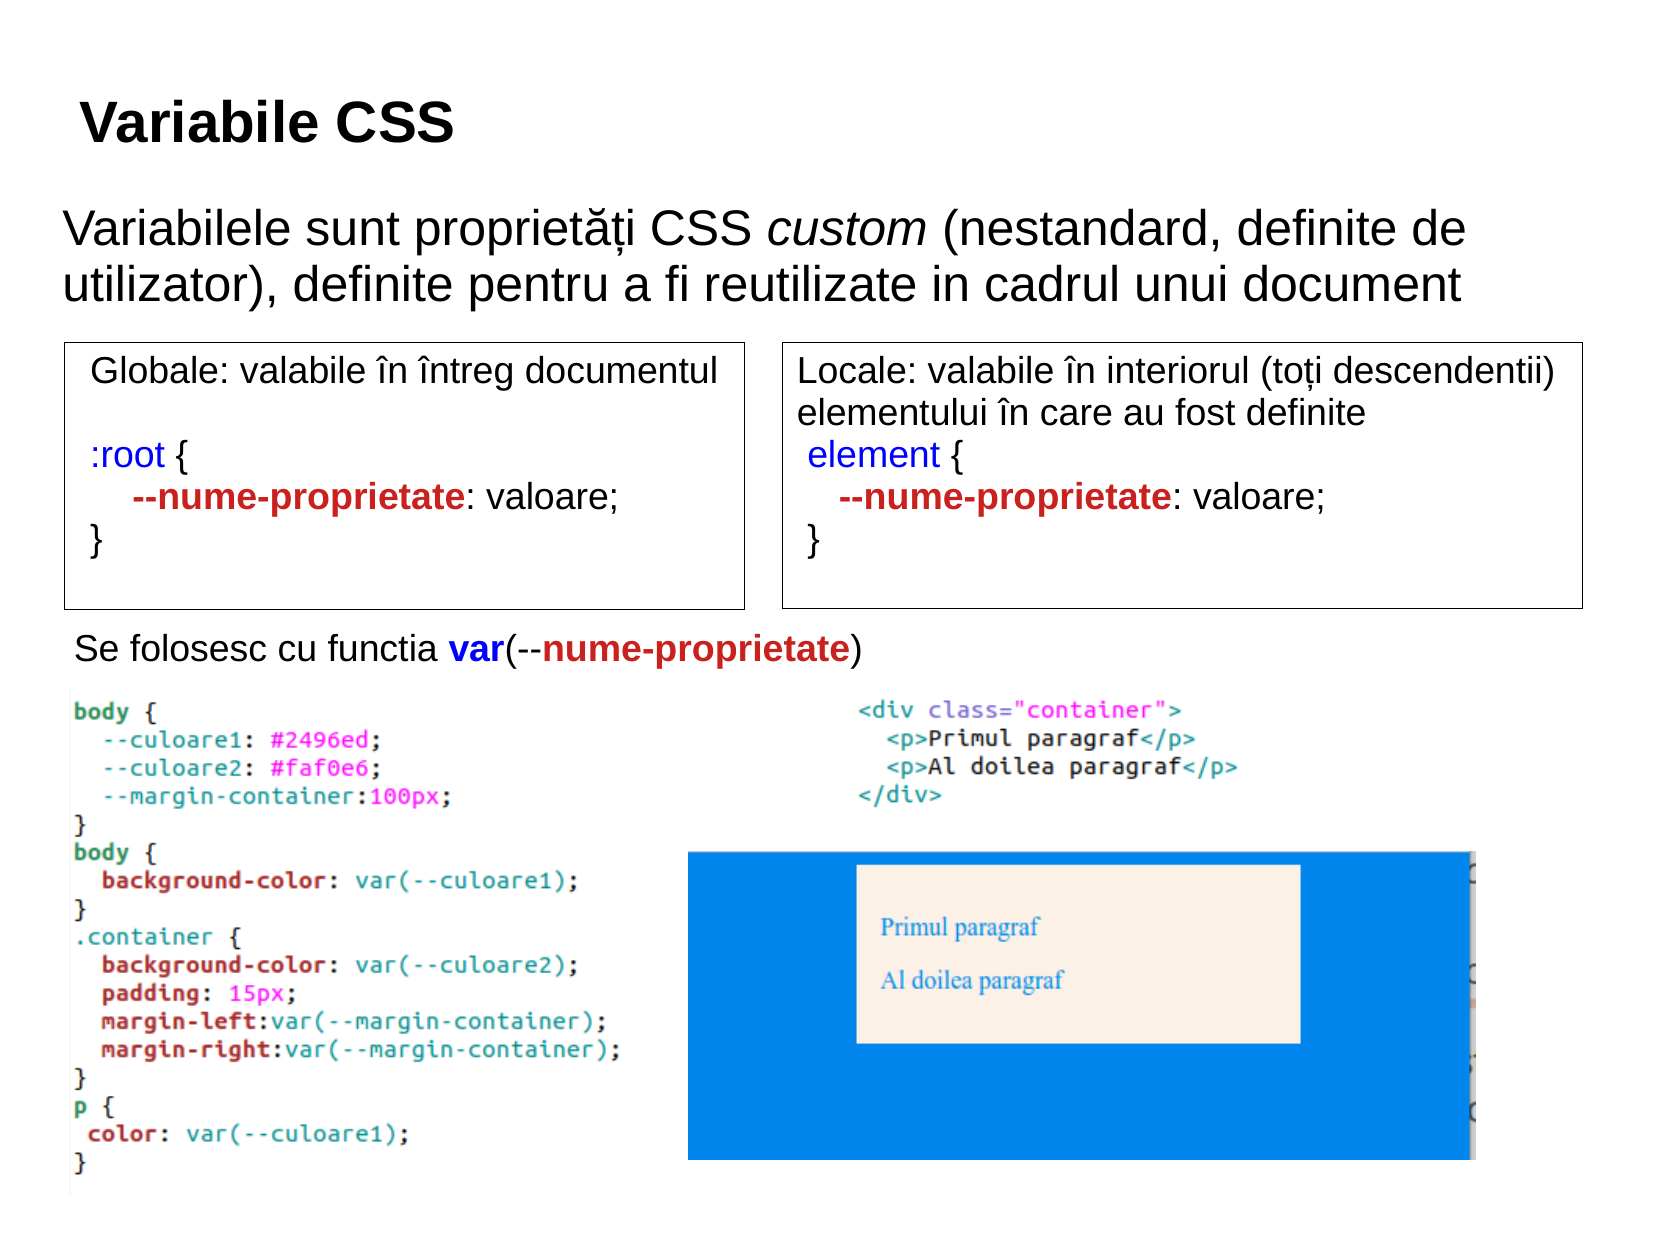

Variabile CSS
Variabilele sunt proprietăți CSS custom (nestandard, definite de utilizator), definite pentru a fi reutilizate in cadrul unui document
Locale: valabile în interiorul (toți descendentii) elementului în care au fost definite
 element {
 --nume-proprietate: valoare;
 }
 Globale: valabile în întreg documentul
 :root {
 --nume-proprietate: valoare;
 }
Se folosesc cu functia var(--nume-proprietate)